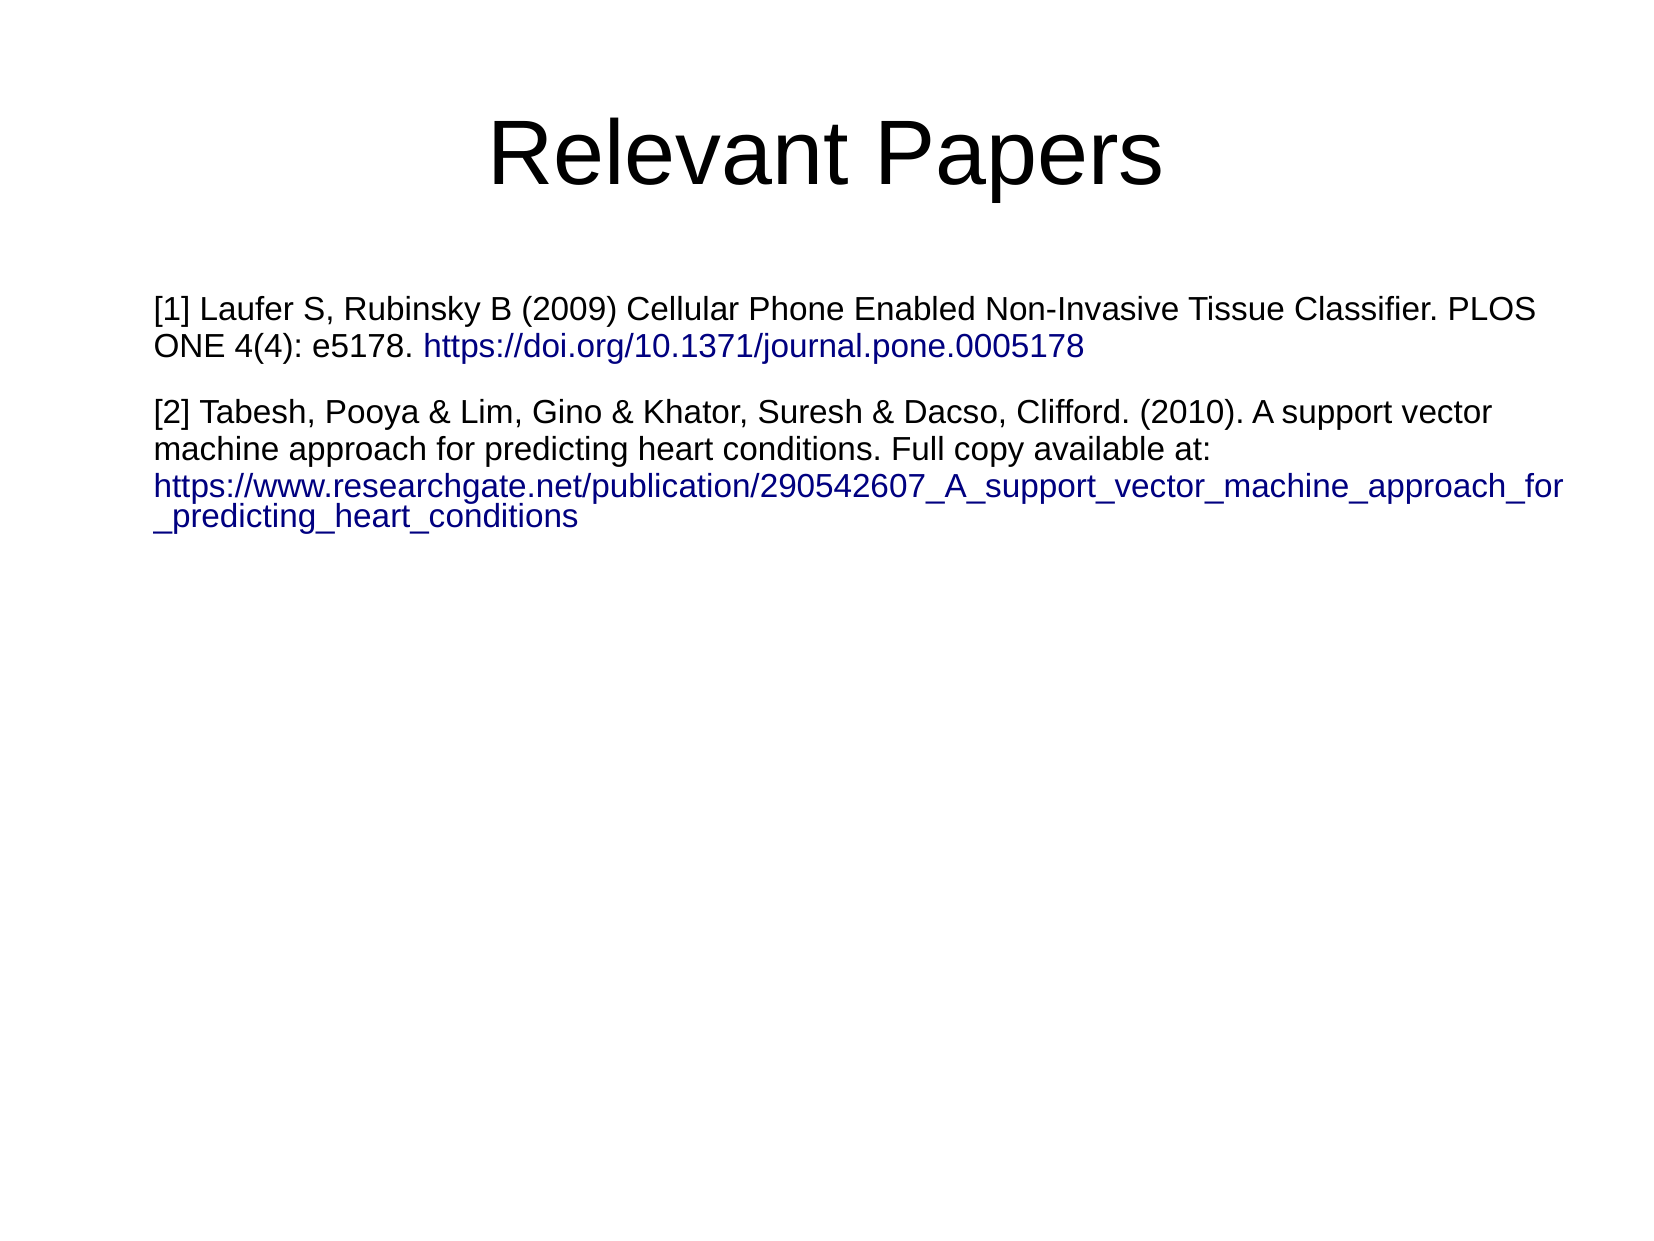

# Relevant Papers
[1] Laufer S, Rubinsky B (2009) Cellular Phone Enabled Non-Invasive Tissue Classifier. PLOS ONE 4(4): e5178. https://doi.org/10.1371/journal.pone.0005178
[2] Tabesh, Pooya & Lim, Gino & Khator, Suresh & Dacso, Clifford. (2010). A support vector machine approach for predicting heart conditions. Full copy available at: https://www.researchgate.net/publication/290542607_A_support_vector_machine_approach_for_predicting_heart_conditions